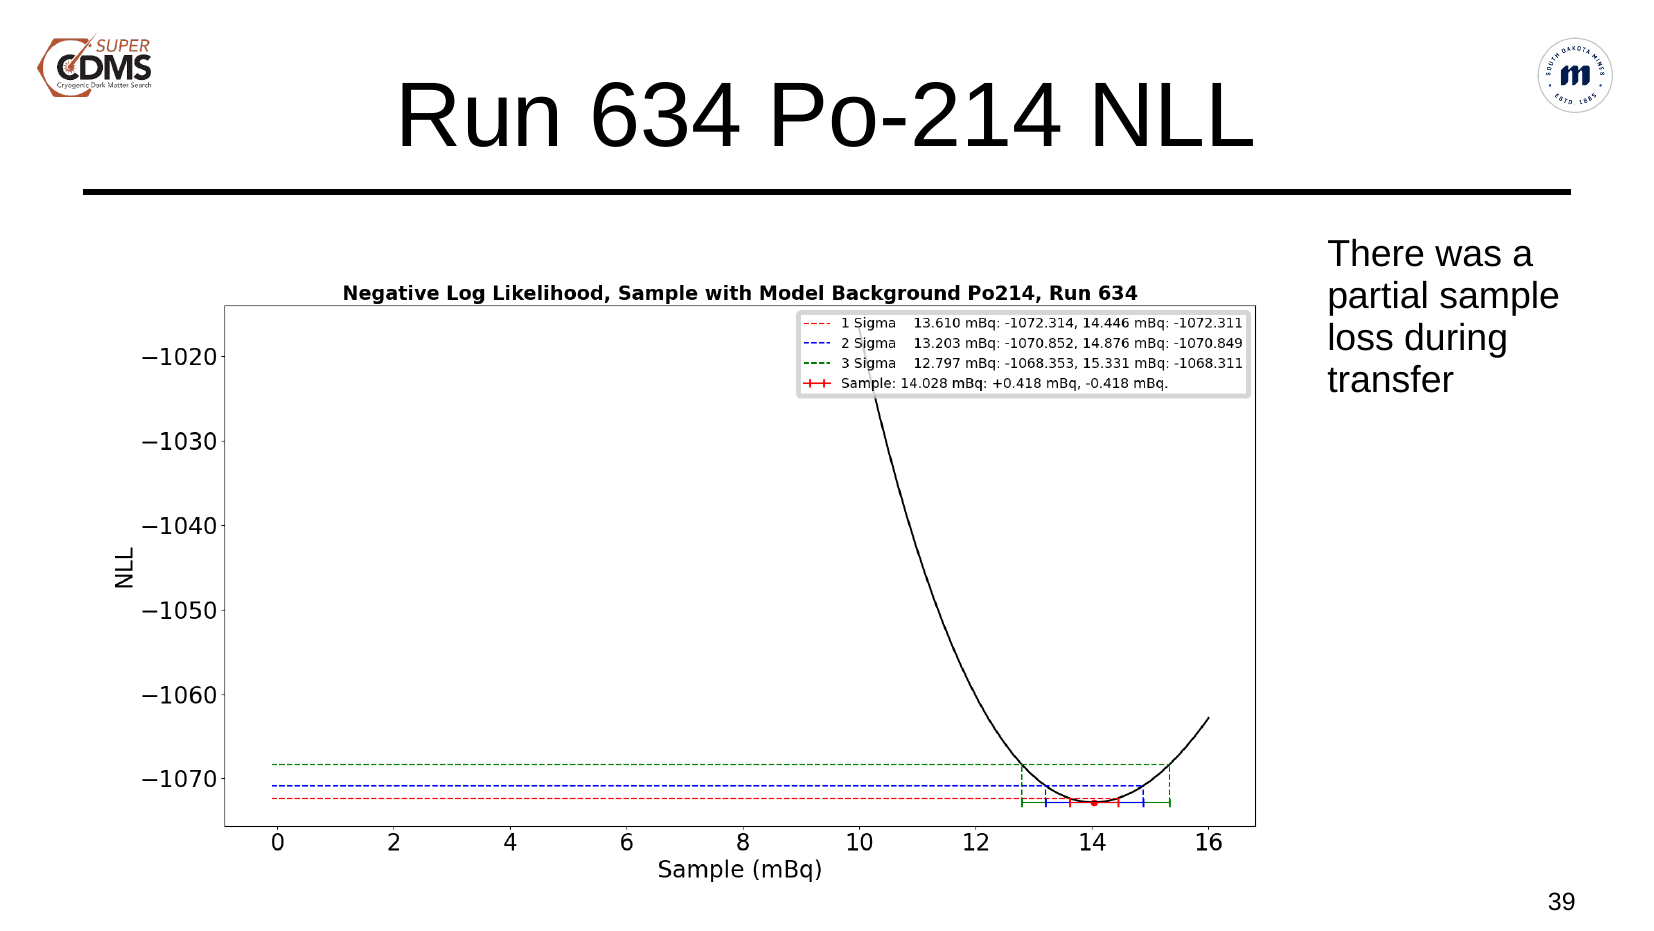

# Run 634 Po-214 NLL
There was a partial sample loss during transfer